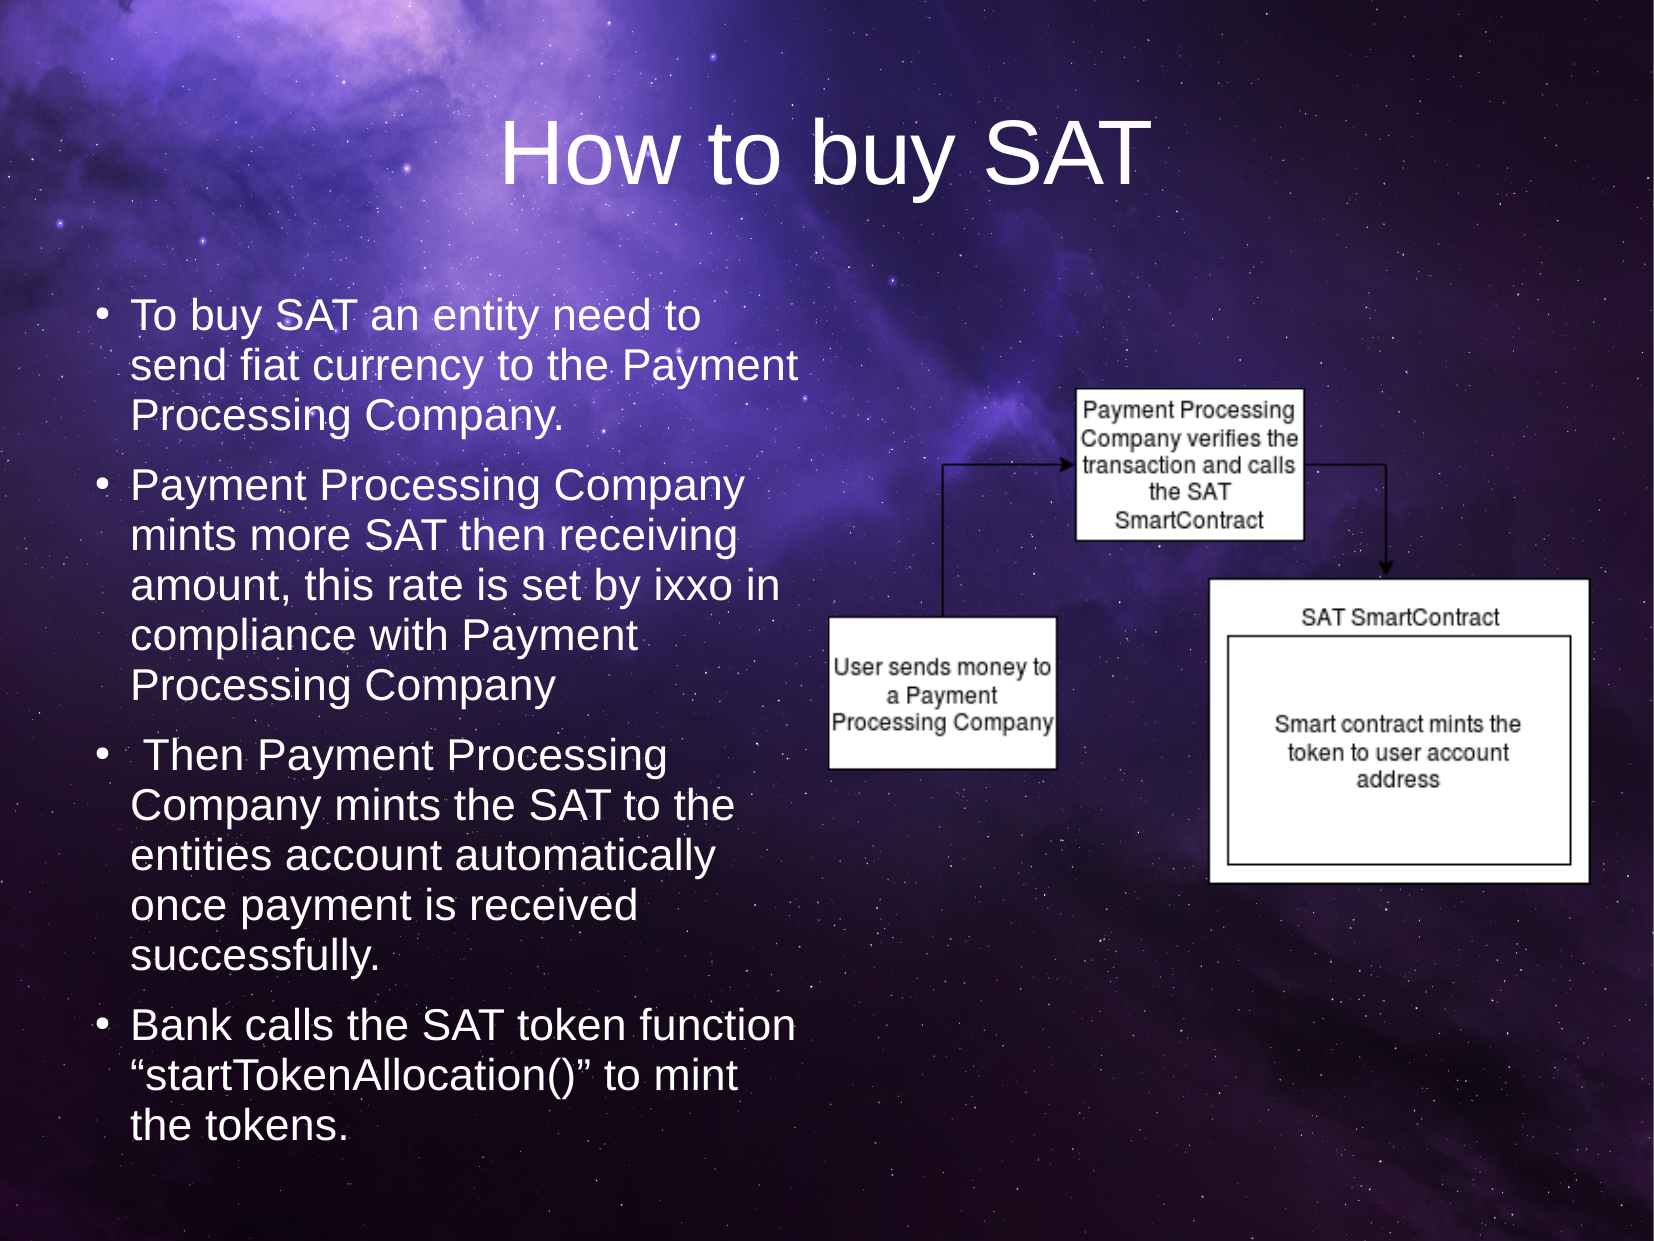

# How to buy SAT
To buy SAT an entity need to send fiat currency to the Payment Processing Company.
Payment Processing Company mints more SAT then receiving amount, this rate is set by ixxo in compliance with Payment Processing Company
 Then Payment Processing Company mints the SAT to the entities account automatically once payment is received successfully.
Bank calls the SAT token function “startTokenAllocation()” to mint the tokens.